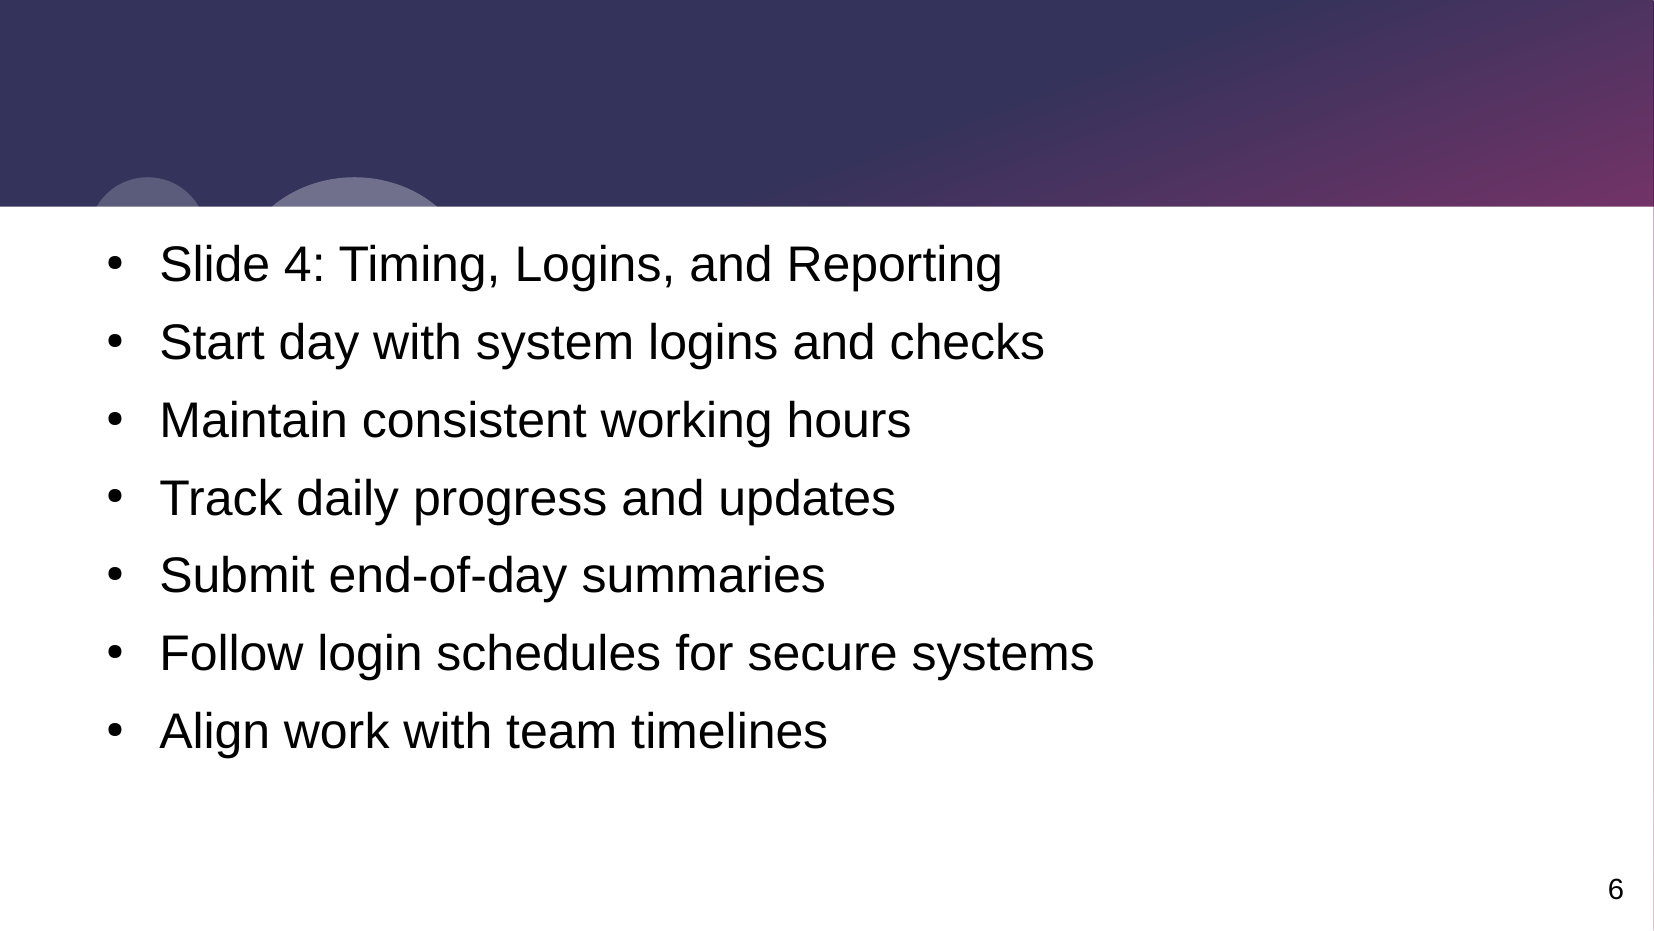

#
Slide 4: Timing, Logins, and Reporting
Start day with system logins and checks
Maintain consistent working hours
Track daily progress and updates
Submit end-of-day summaries
Follow login schedules for secure systems
Align work with team timelines